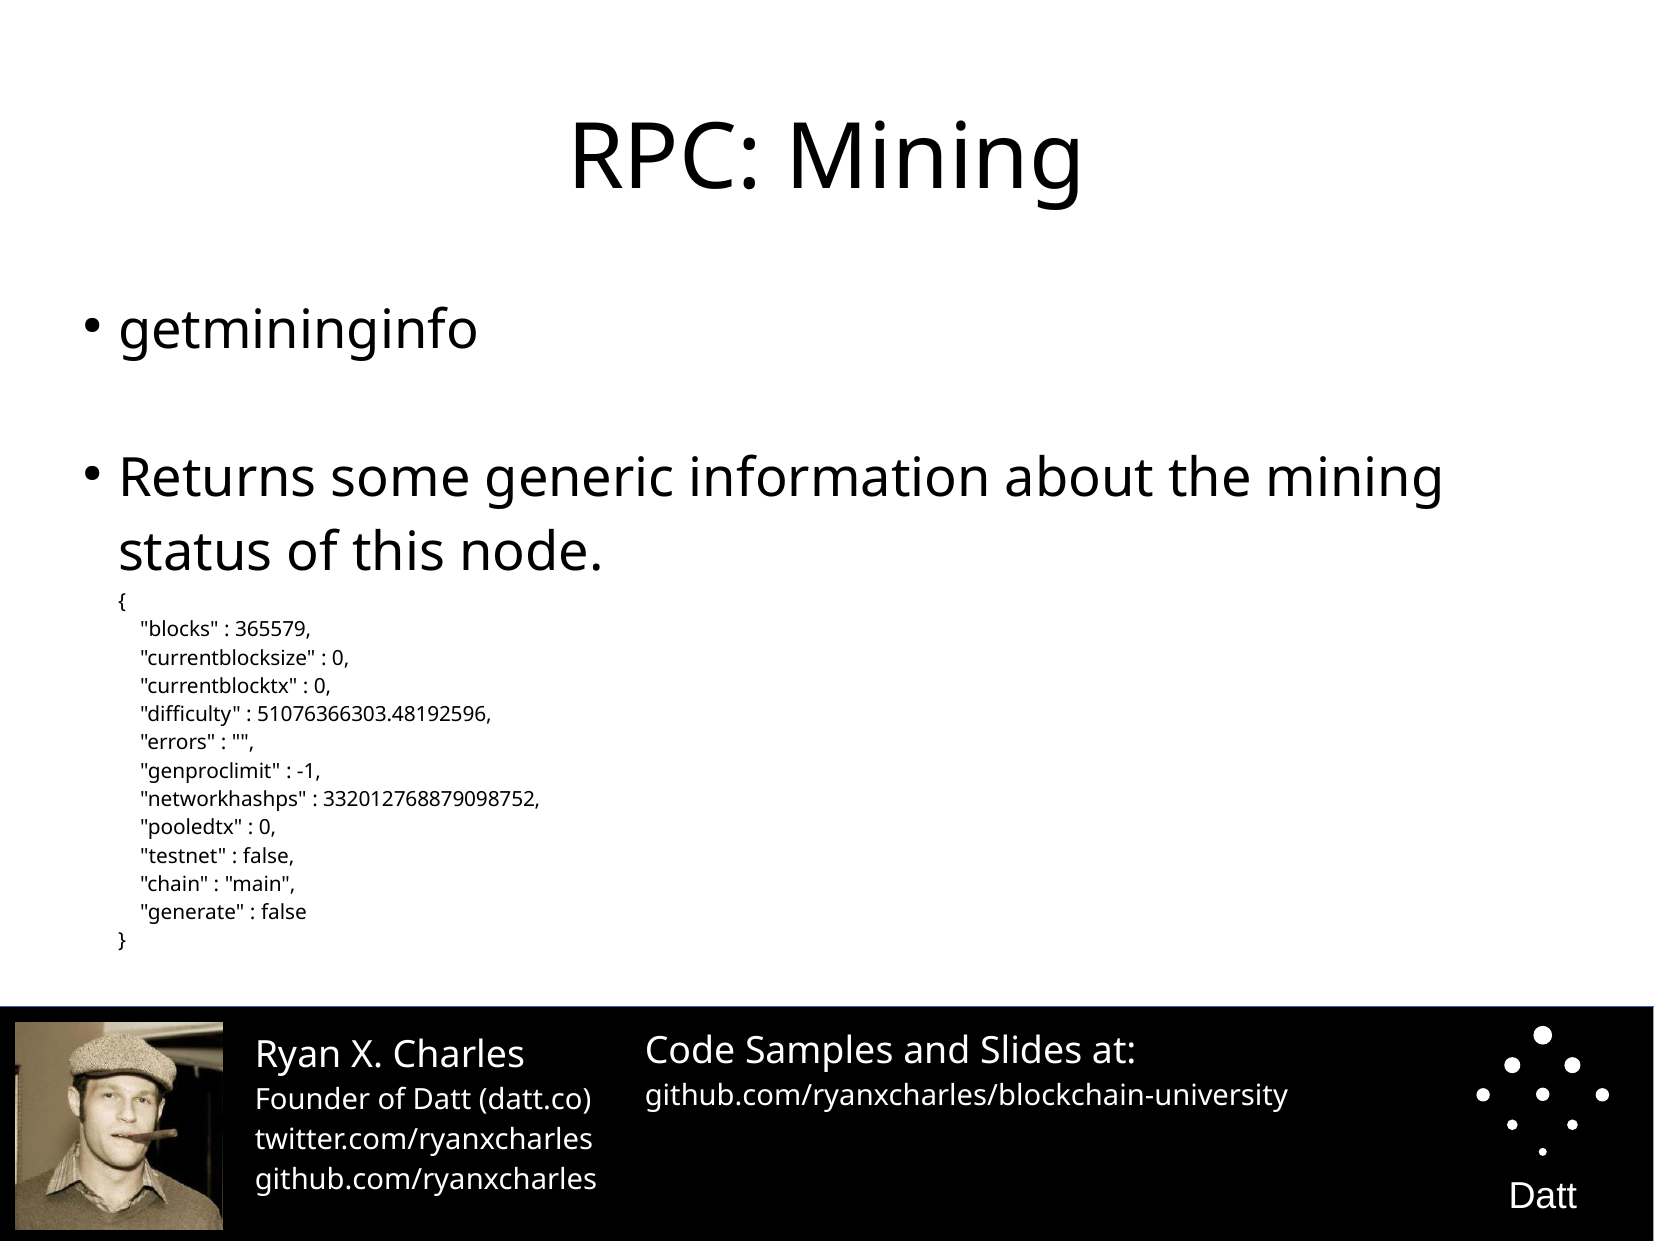

# RPC: Mining
getmininginfo
Returns some generic information about the mining status of this node.
{
 "blocks" : 365579,
 "currentblocksize" : 0,
 "currentblocktx" : 0,
 "difficulty" : 51076366303.48192596,
 "errors" : "",
 "genproclimit" : -1,
 "networkhashps" : 332012768879098752,
 "pooledtx" : 0,
 "testnet" : false,
 "chain" : "main",
 "generate" : false
}
Code Samples and Slides at:
github.com/ryanxcharles/blockchain-university
Ryan X. Charles
Founder of Datt (datt.co)
twitter.com/ryanxcharles
github.com/ryanxcharles
Datt